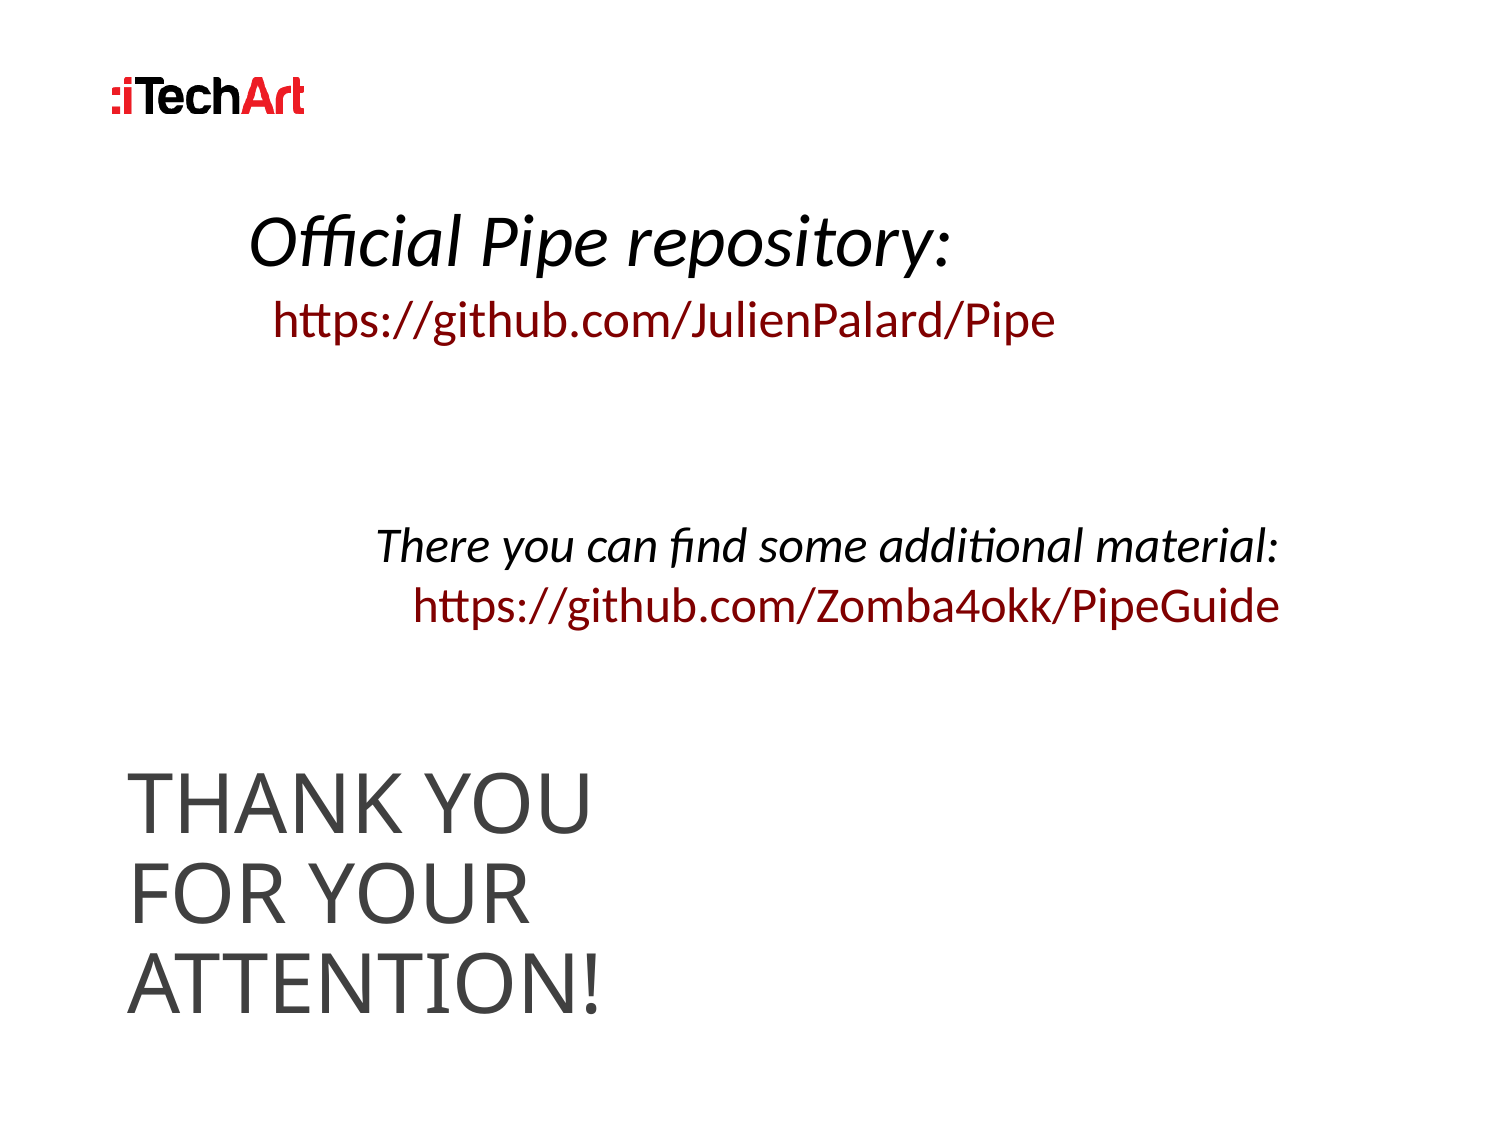

8
Official Pipe repository:
 https://github.com/JulienPalard/Pipe
There you can find some additional material:
 https://github.com/Zomba4okk/PipeGuide
# Thank you for your attention!